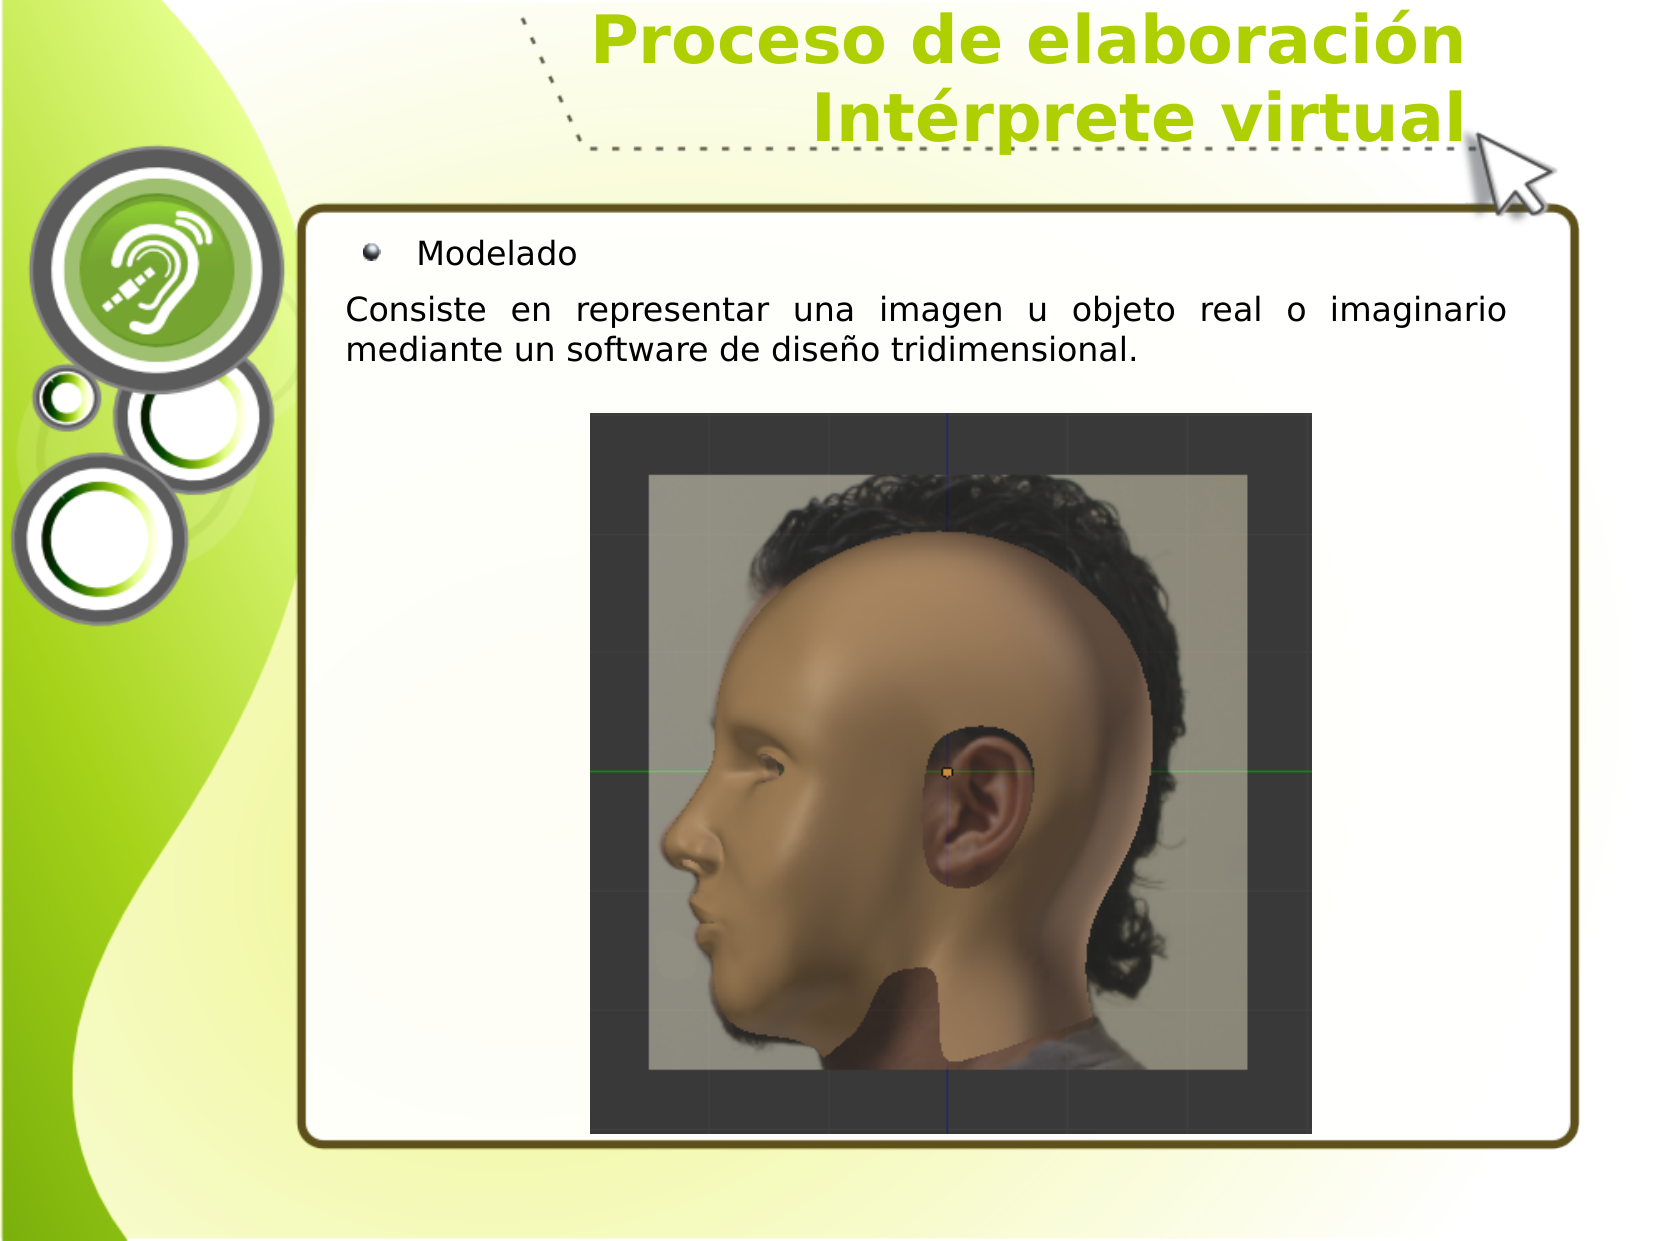

Proceso de elaboración
Intérprete virtual
Modelado
Consiste en representar una imagen u objeto real o imaginario mediante un software de diseño tridimensional.